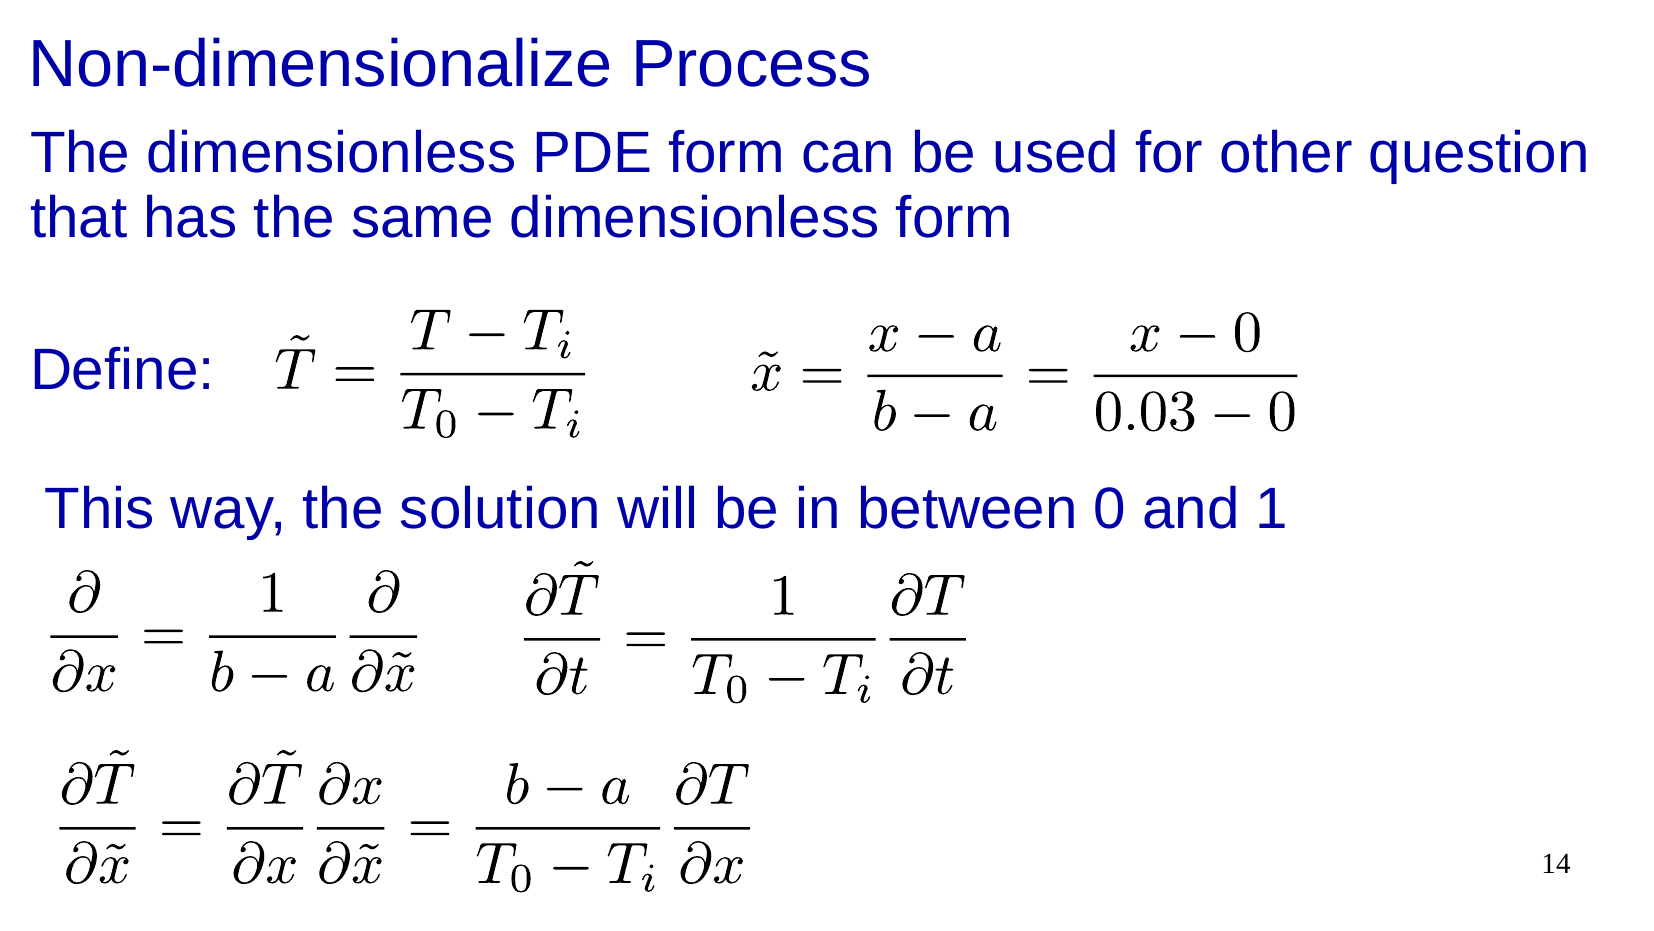

# Non-dimensionalize Process
The dimensionless PDE form can be used for other question that has the same dimensionless form
Define:
This way, the solution will be in between 0 and 1
14